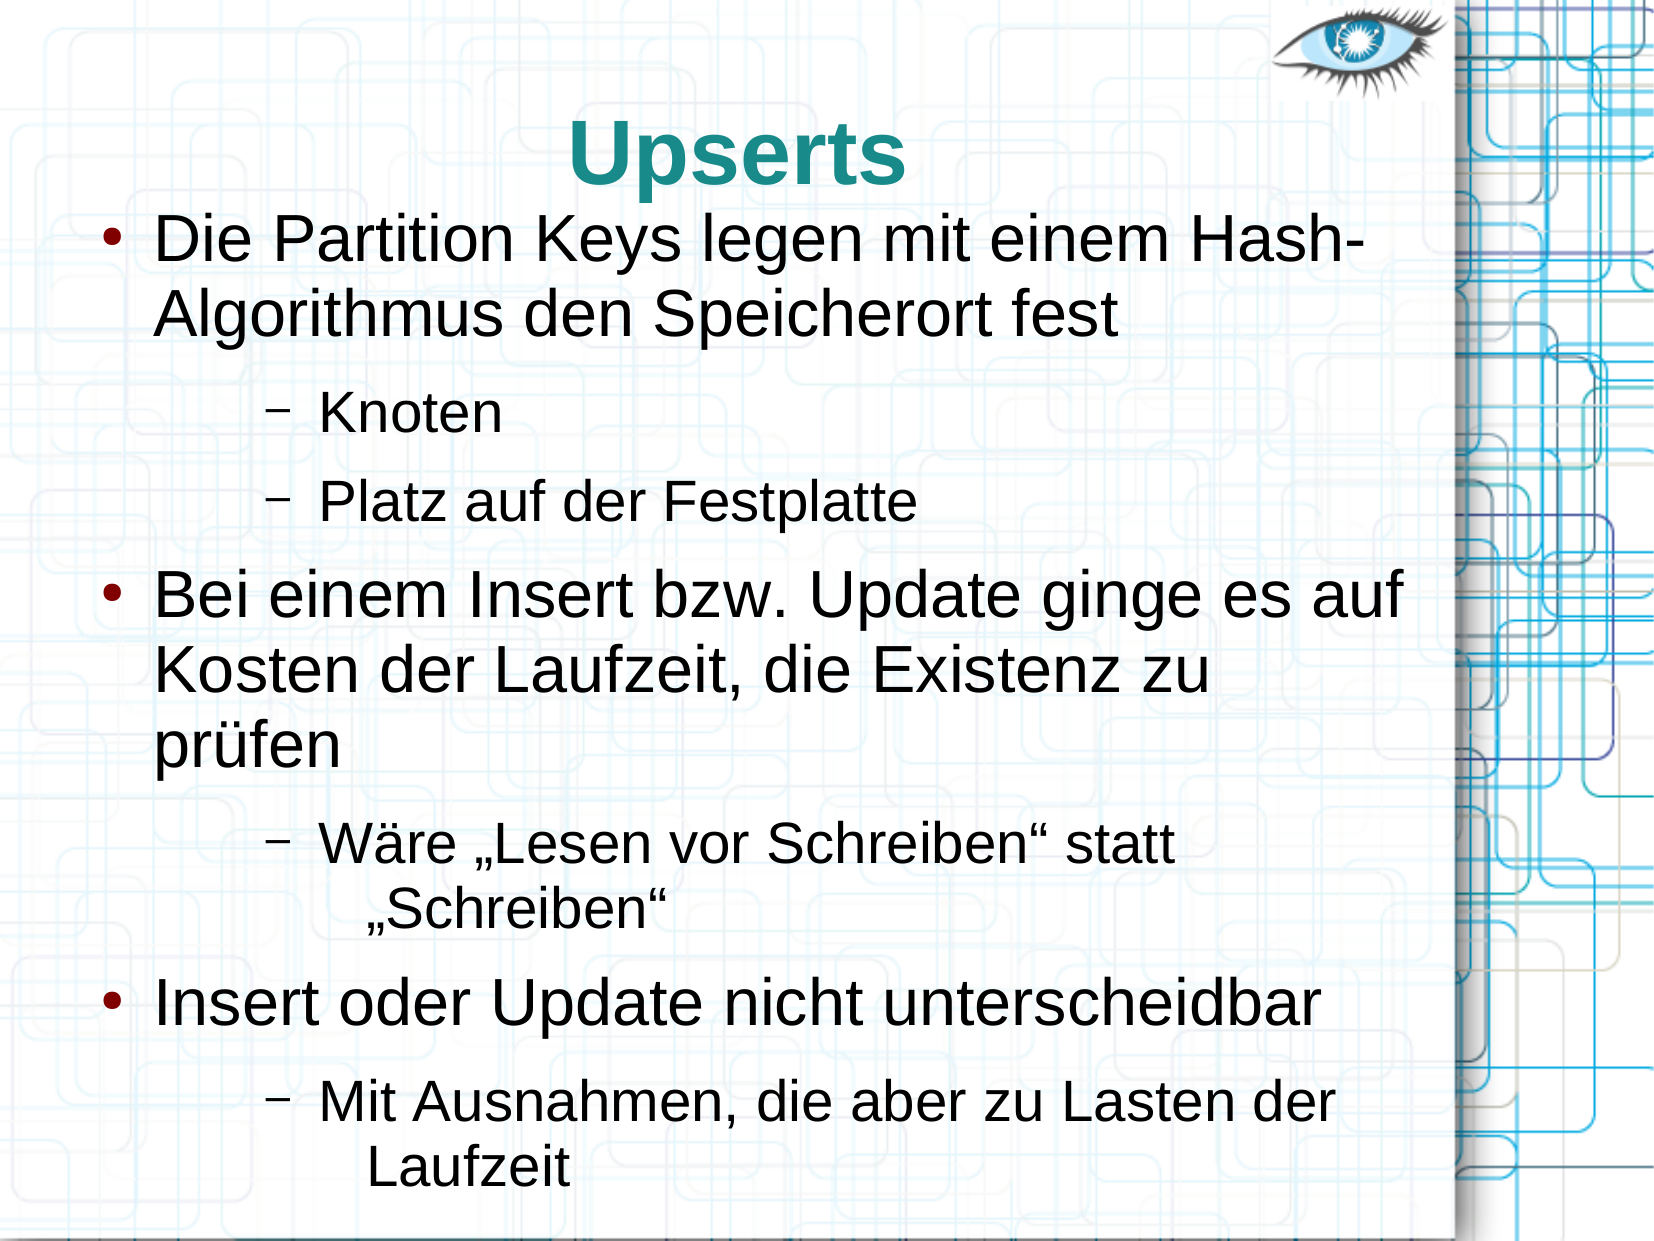

# Upserts
Die Partition Keys legen mit einem Hash-Algorithmus den Speicherort fest
Knoten
Platz auf der Festplatte
Bei einem Insert bzw. Update ginge es auf Kosten der Laufzeit, die Existenz zu prüfen
Wäre „Lesen vor Schreiben“ statt „Schreiben“
Insert oder Update nicht unterscheidbar
Mit Ausnahmen, die aber zu Lasten der Laufzeit